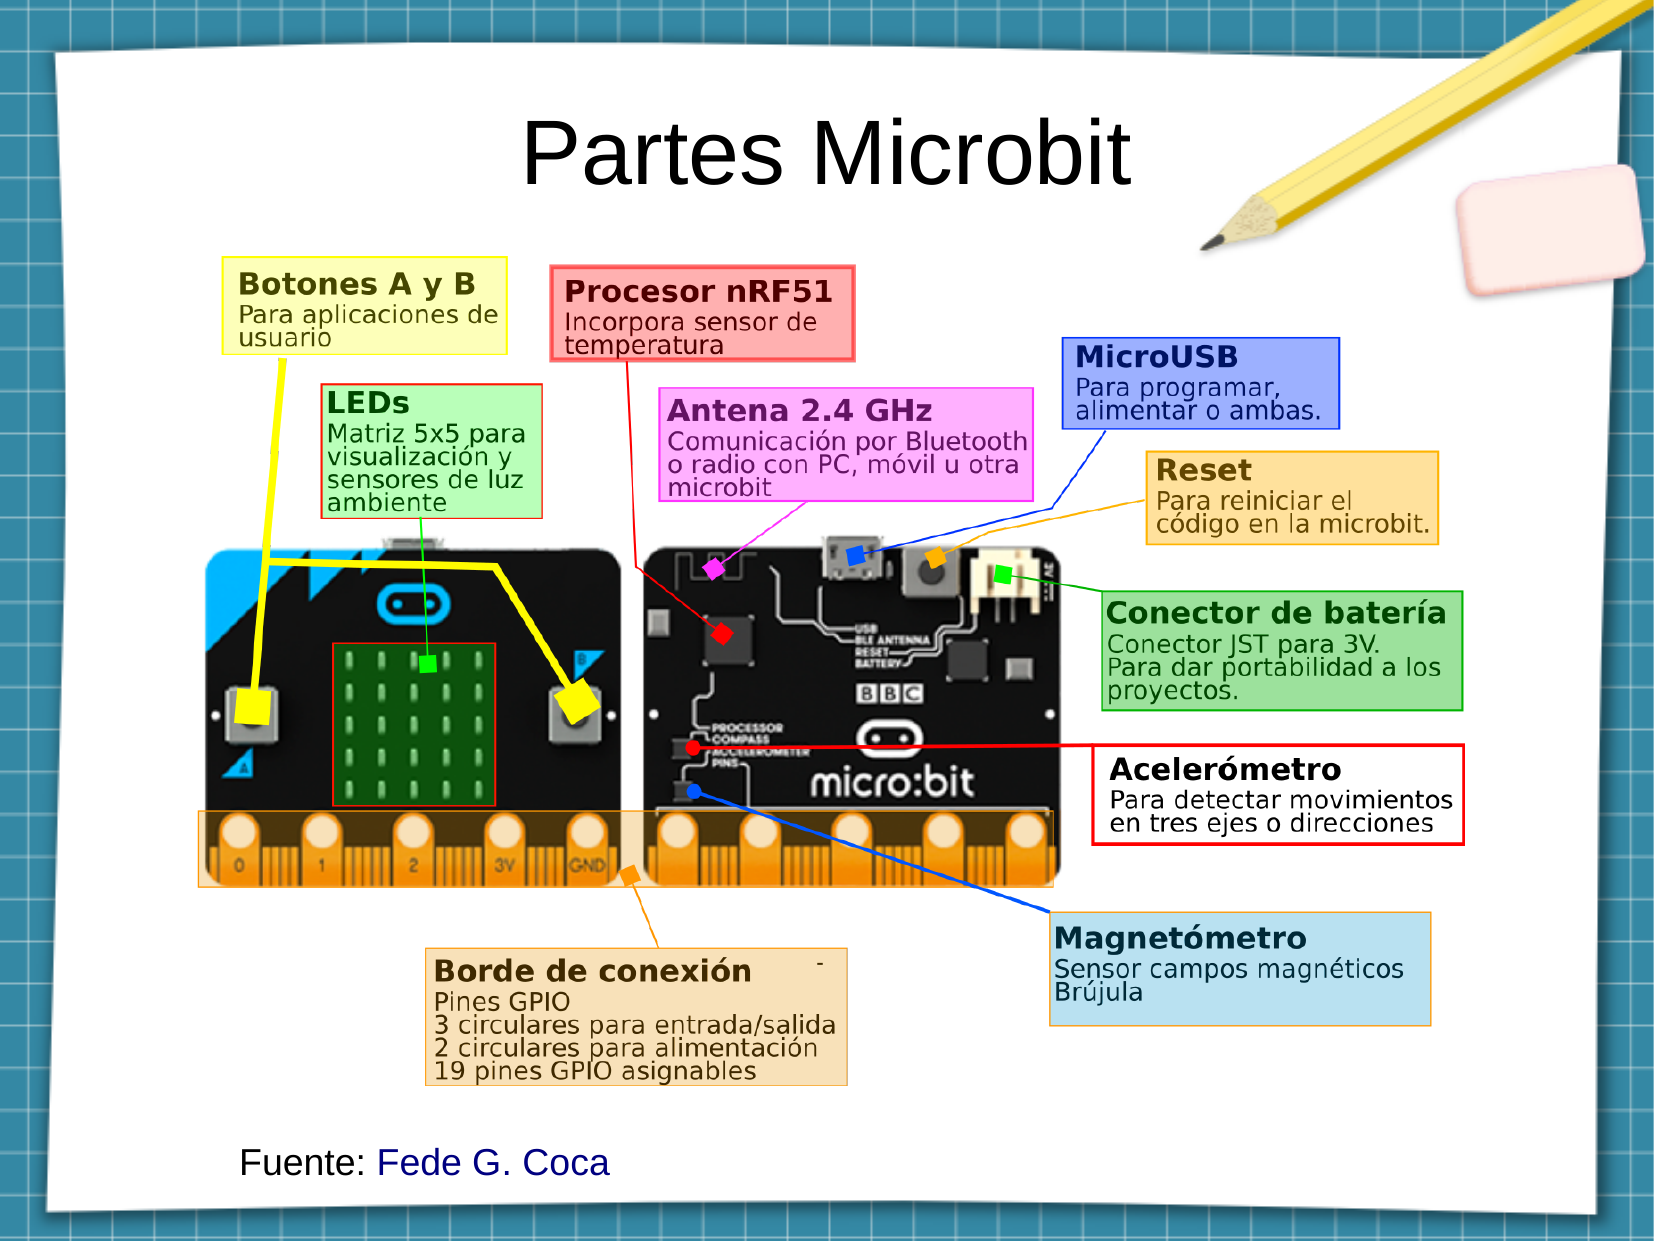

# Partes Microbit
Fuente: Fede G. Coca